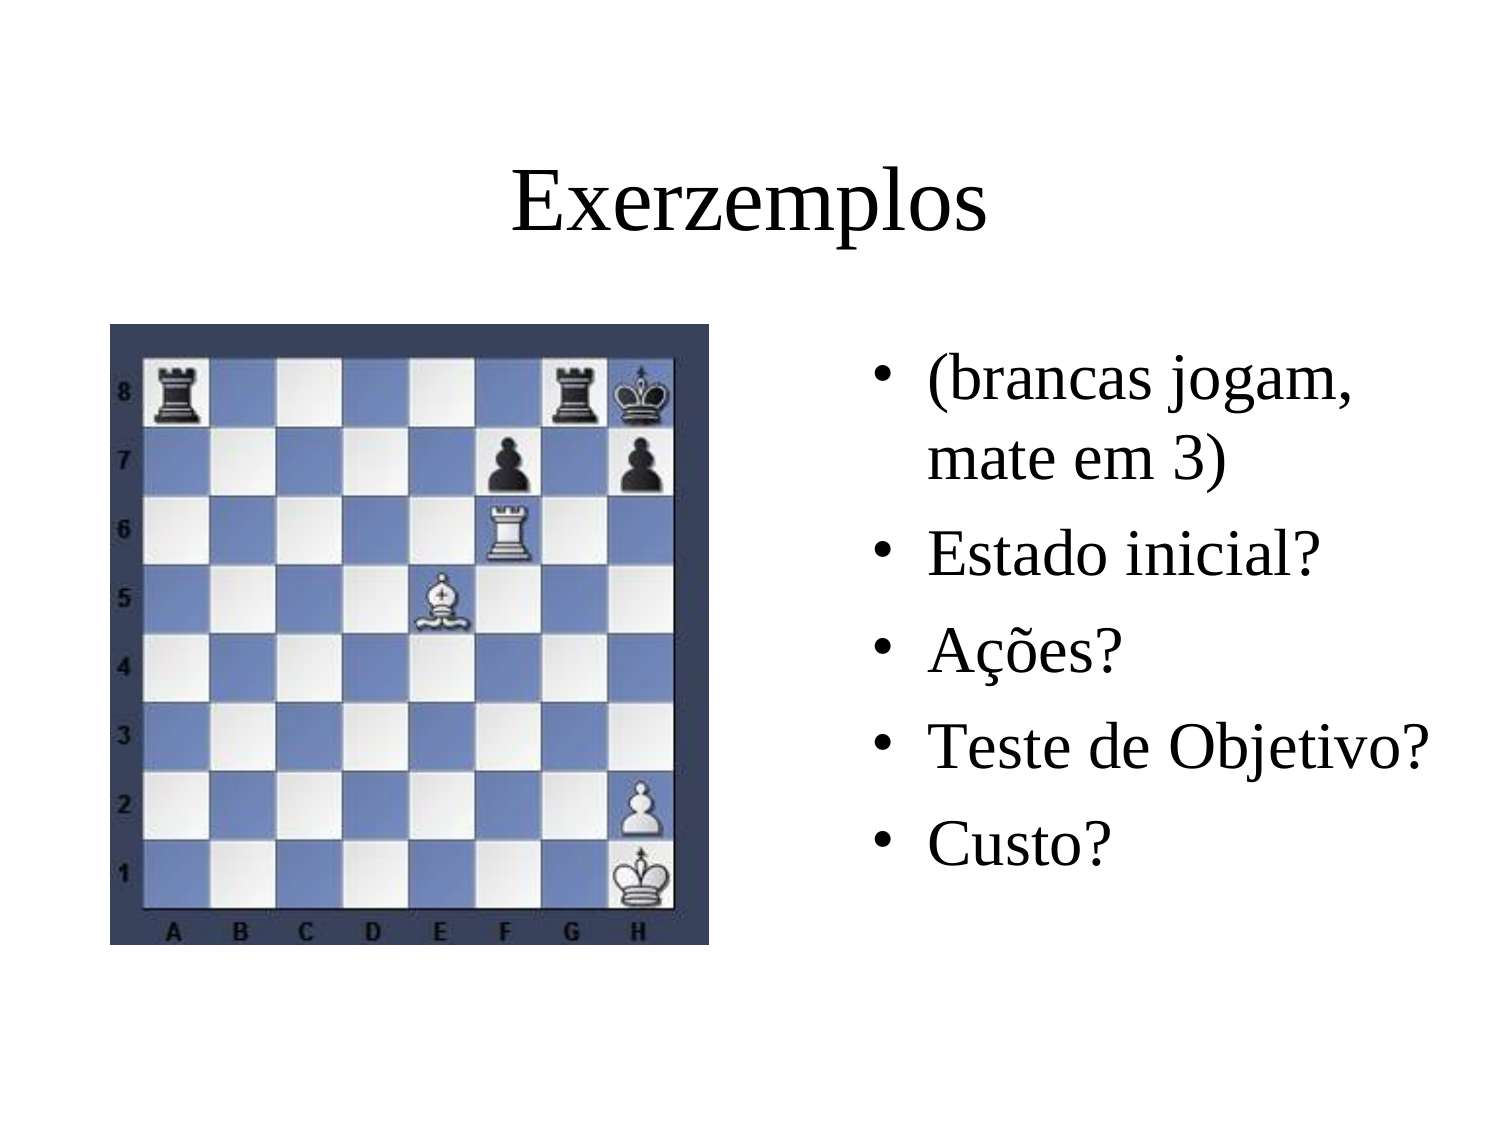

# Exerzemplos
(brancas jogam, mate em 3)
Estado inicial?
Ações?
Teste de Objetivo?
Custo?